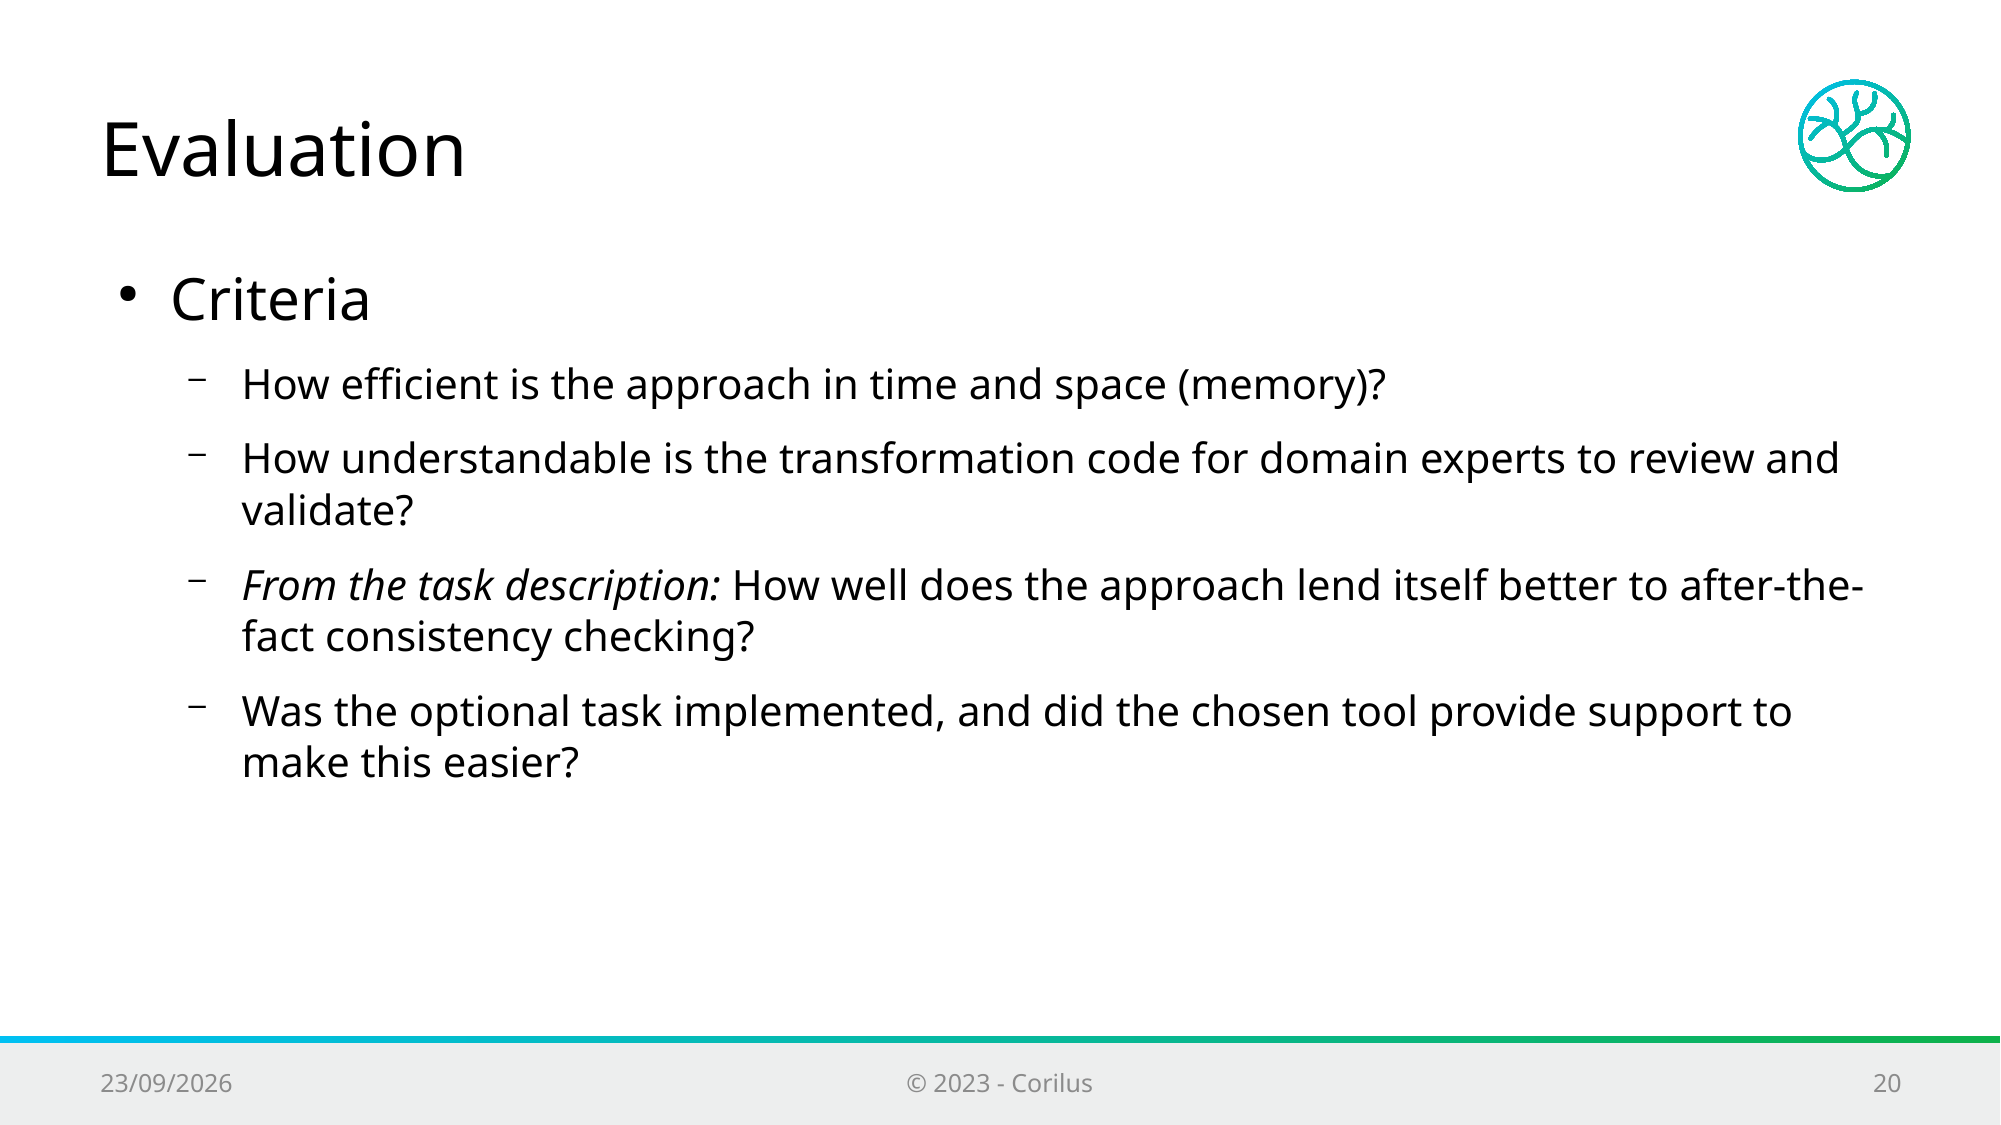

# Evaluation
Criteria
How efficient is the approach in time and space (memory)?
How understandable is the transformation code for domain experts to review and validate?
From the task description: How well does the approach lend itself better to after-the-fact consistency checking?
Was the optional task implemented, and did the chosen tool provide support to make this easier?
© 2023 - Corilus
20